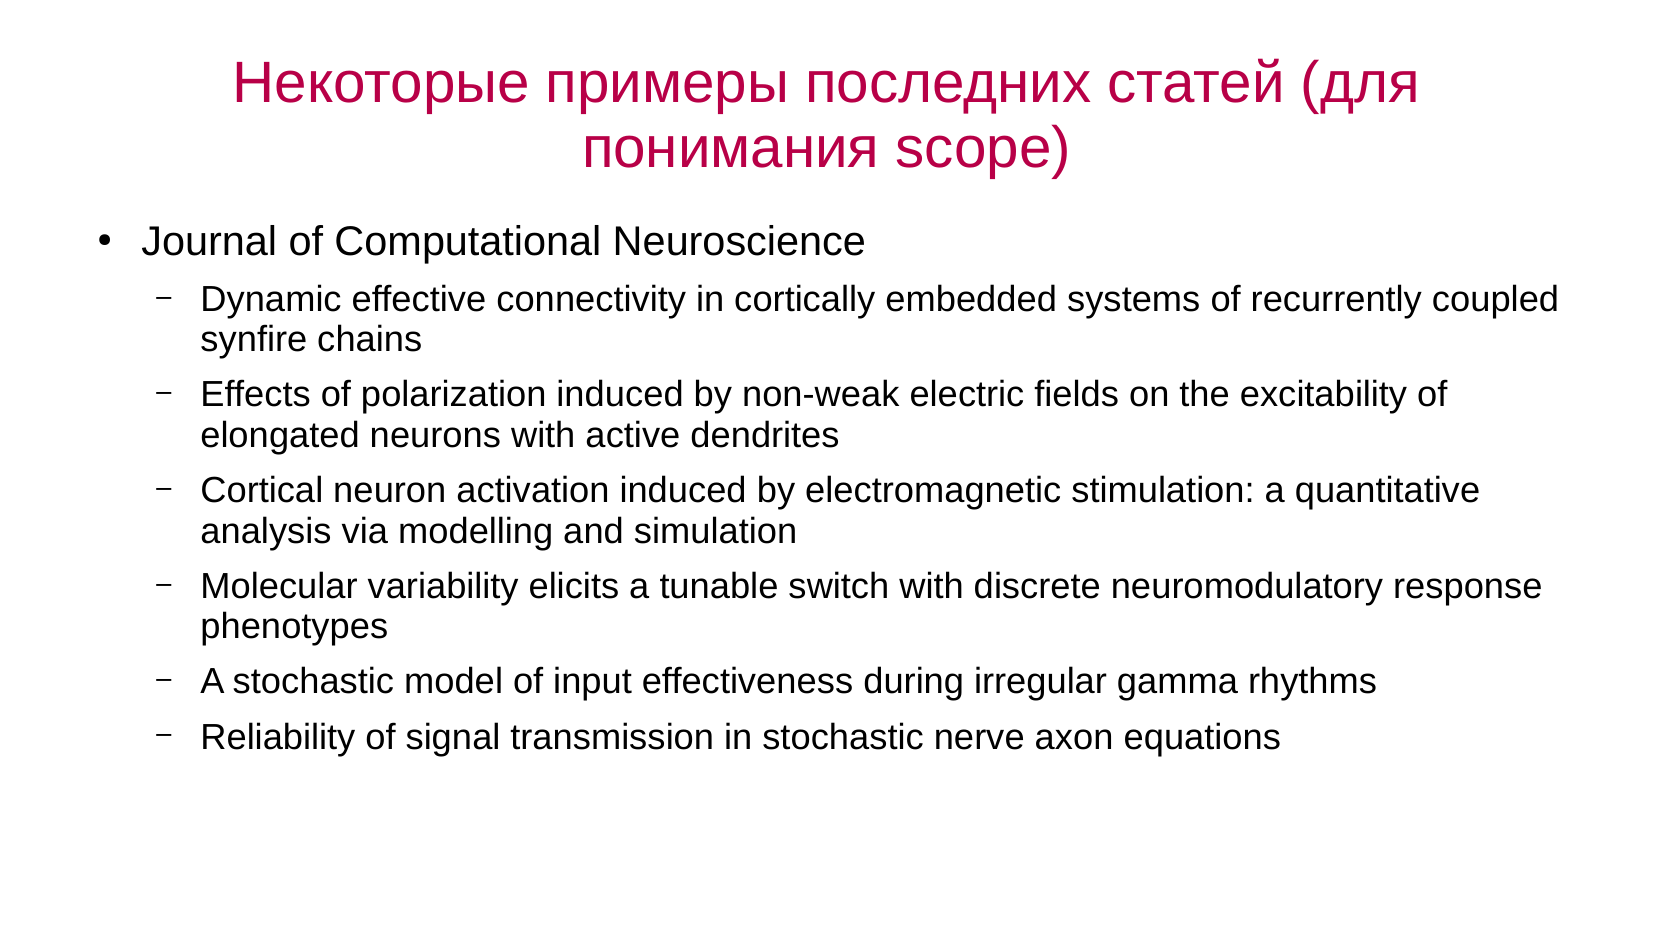

# Некоторые примеры последних статей (для понимания scope)
Journal of Computational Neuroscience
Dynamic effective connectivity in cortically embedded systems of recurrently coupled synfire chains
Effects of polarization induced by non-weak electric fields on the excitability of elongated neurons with active dendrites
Cortical neuron activation induced by electromagnetic stimulation: a quantitative analysis via modelling and simulation
Molecular variability elicits a tunable switch with discrete neuromodulatory response phenotypes
A stochastic model of input effectiveness during irregular gamma rhythms
Reliability of signal transmission in stochastic nerve axon equations